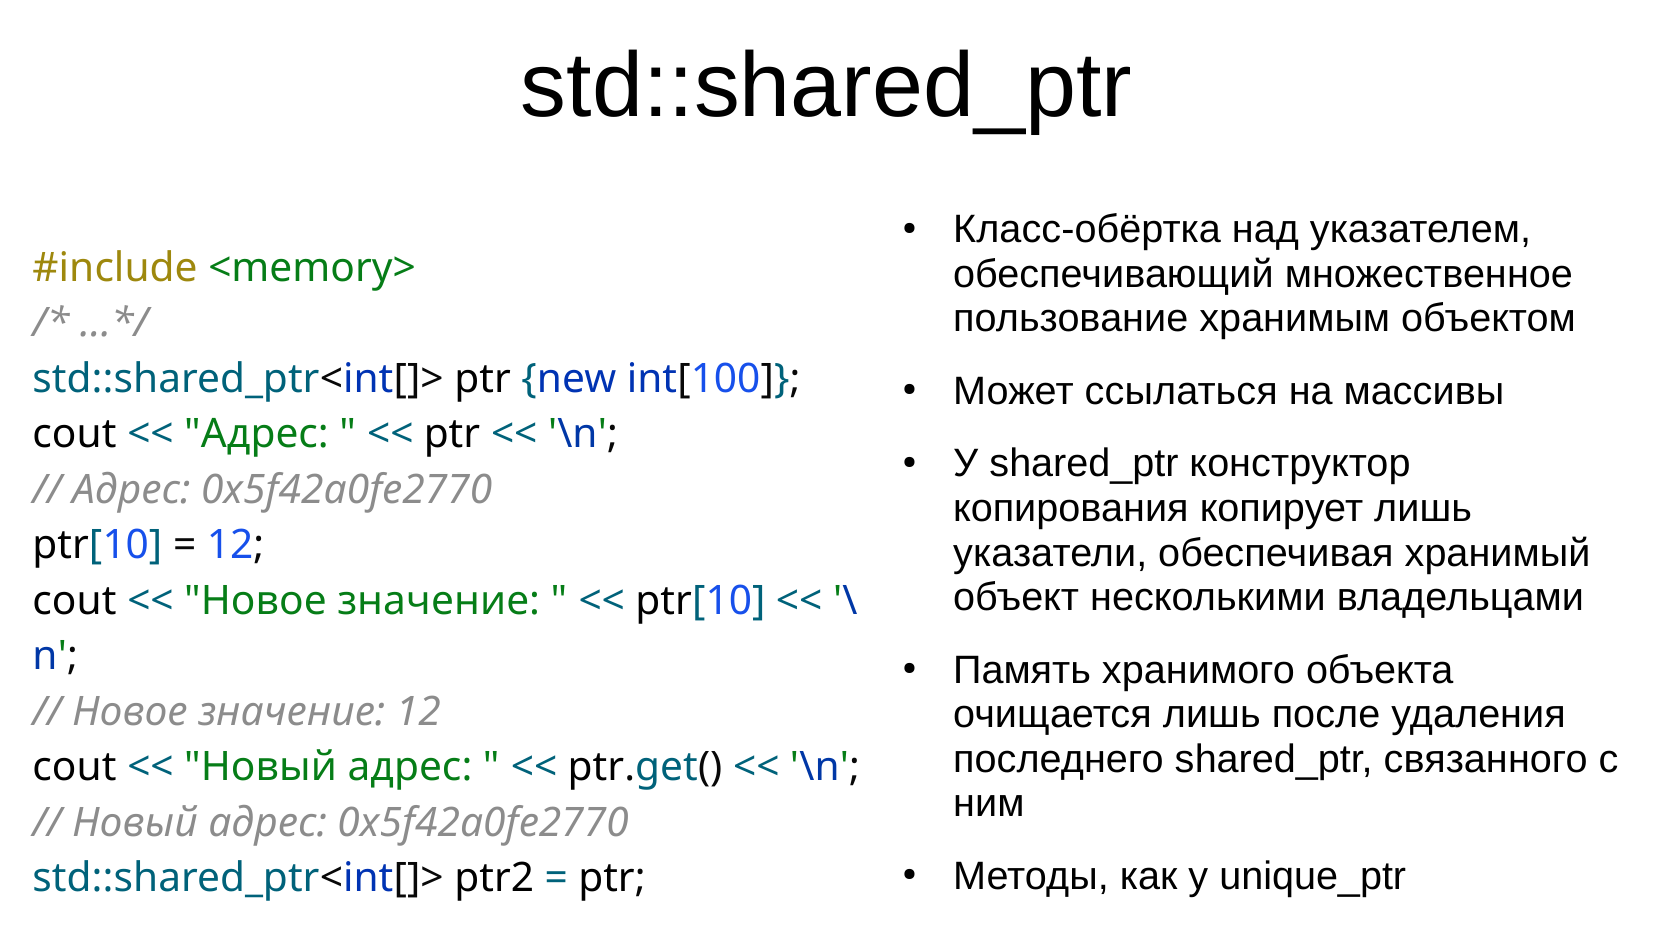

# std::shared_ptr
Класс-обёртка над указателем, обеспечивающий множественное пользование хранимым объектом
Может ссылаться на массивы
У shared_ptr конструктор копирования копирует лишь указатели, обеспечивая хранимый объект несколькими владельцами
Память хранимого объекта очищается лишь после удаления последнего shared_ptr, связанного с ним
Методы, как у unique_ptr
#include <memory>
/* ...*/
std::shared_ptr<int[]> ptr {new int[100]};
cout << "Адрес: " << ptr << '\n';
// Адрес: 0x5f42a0fe2770
ptr[10] = 12;
cout << "Новое значение: " << ptr[10] << '\n';
// Новое значение: 12
cout << "Новый адрес: " << ptr.get() << '\n';
// Новый адрес: 0x5f42a0fe2770
std::shared_ptr<int[]> ptr2 = ptr;